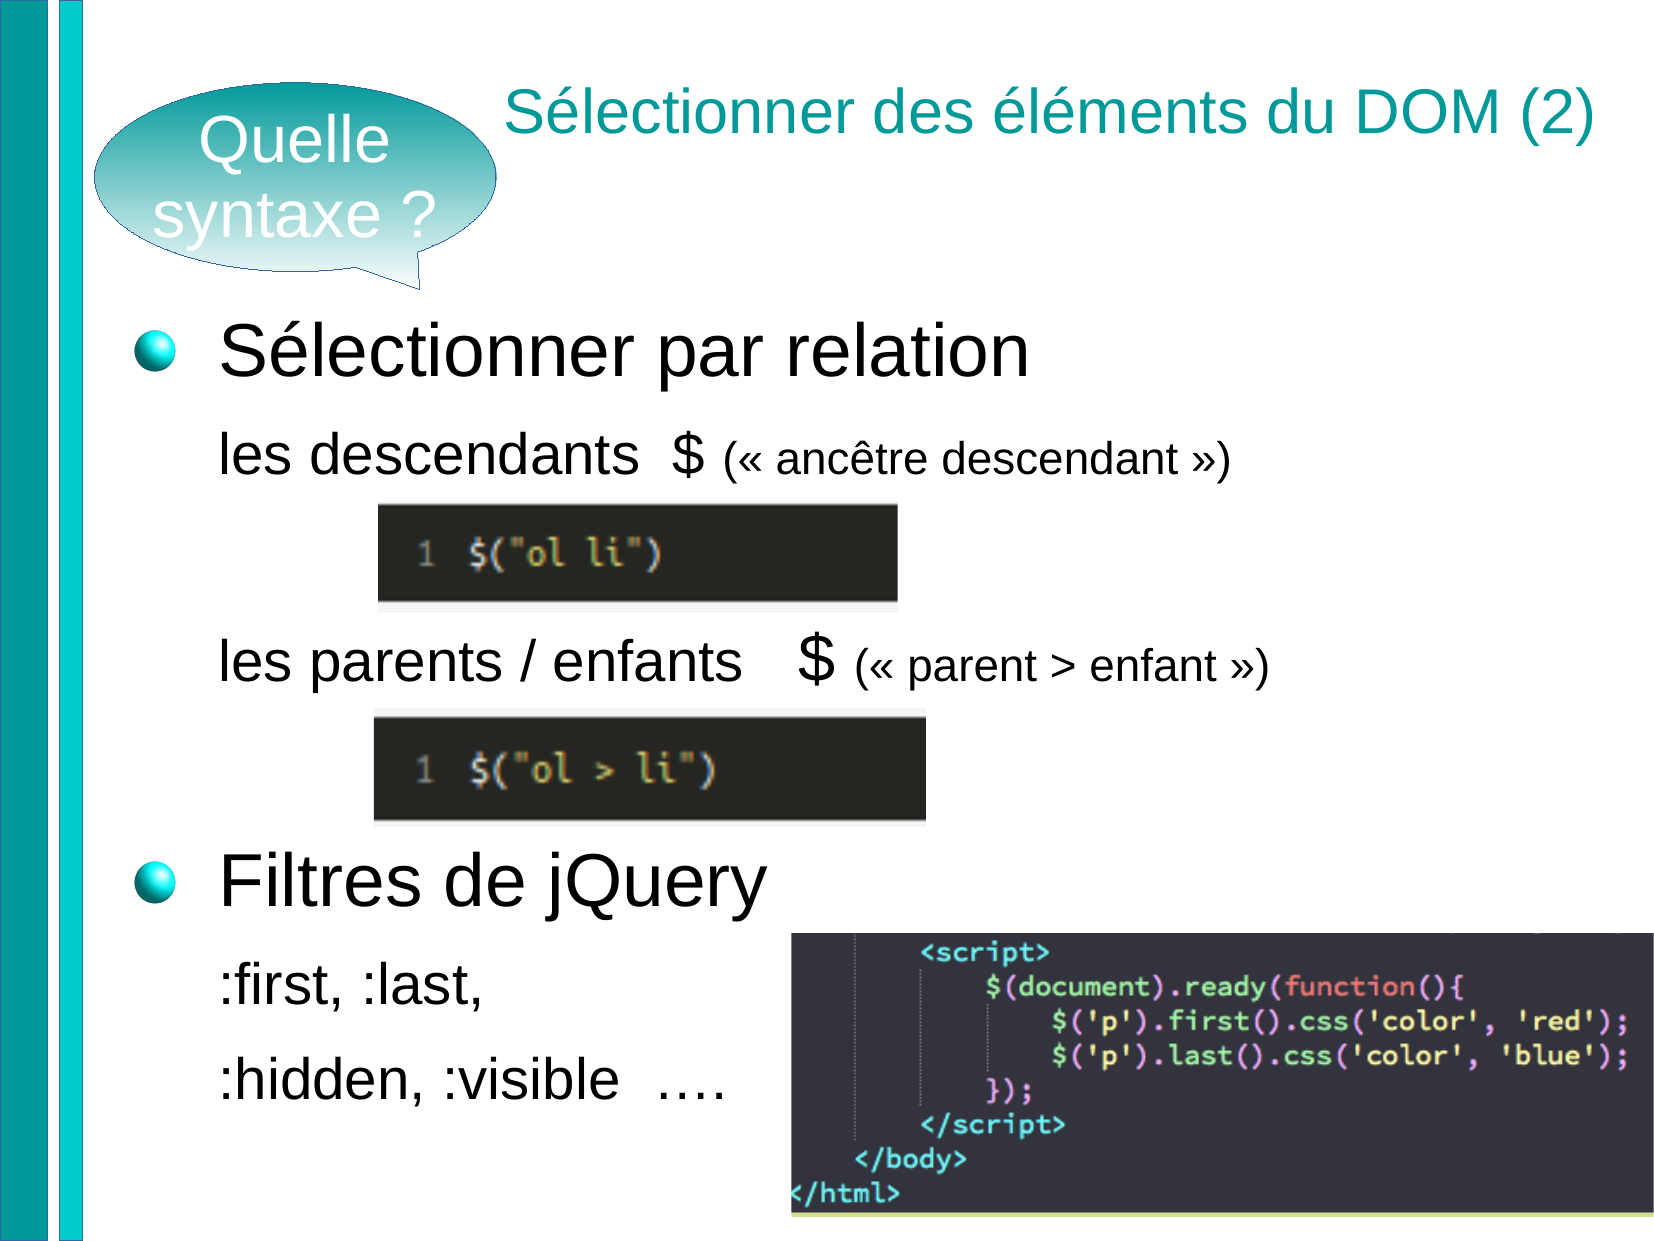

Sélectionner des éléments du DOM (2)
Quelle
syntaxe ?
# Sélectionner par relation
les descendants $ (« ancêtre descendant »)
les parents / enfants $ (« parent > enfant »)
Filtres de jQuery
:first, :last,
:hidden, :visible ….